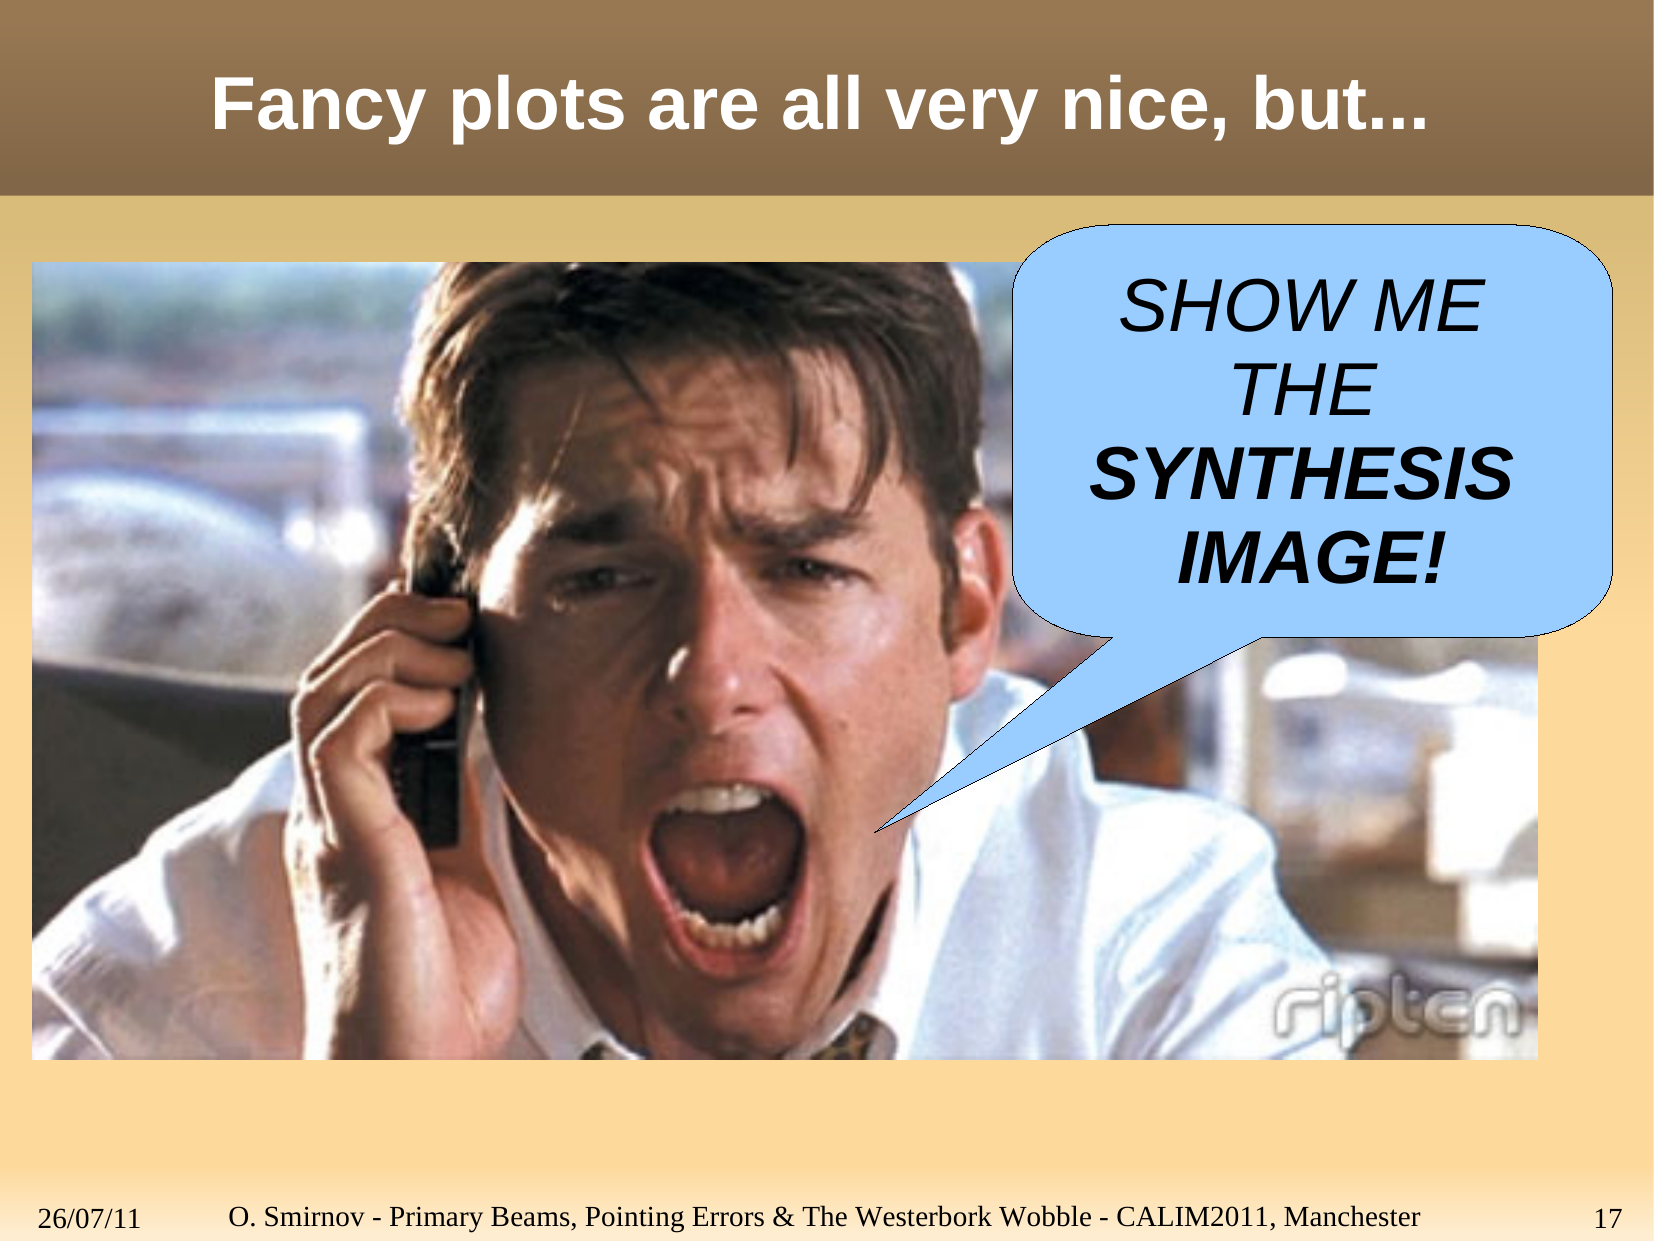

# Fancy plots are all very nice, but...
SHOW ME
THE
SYNTHESIS
IMAGE!
O. Smirnov - Primary Beams, Pointing Errors & The Westerbork Wobble - CALIM2011, Manchester
26/07/11
17